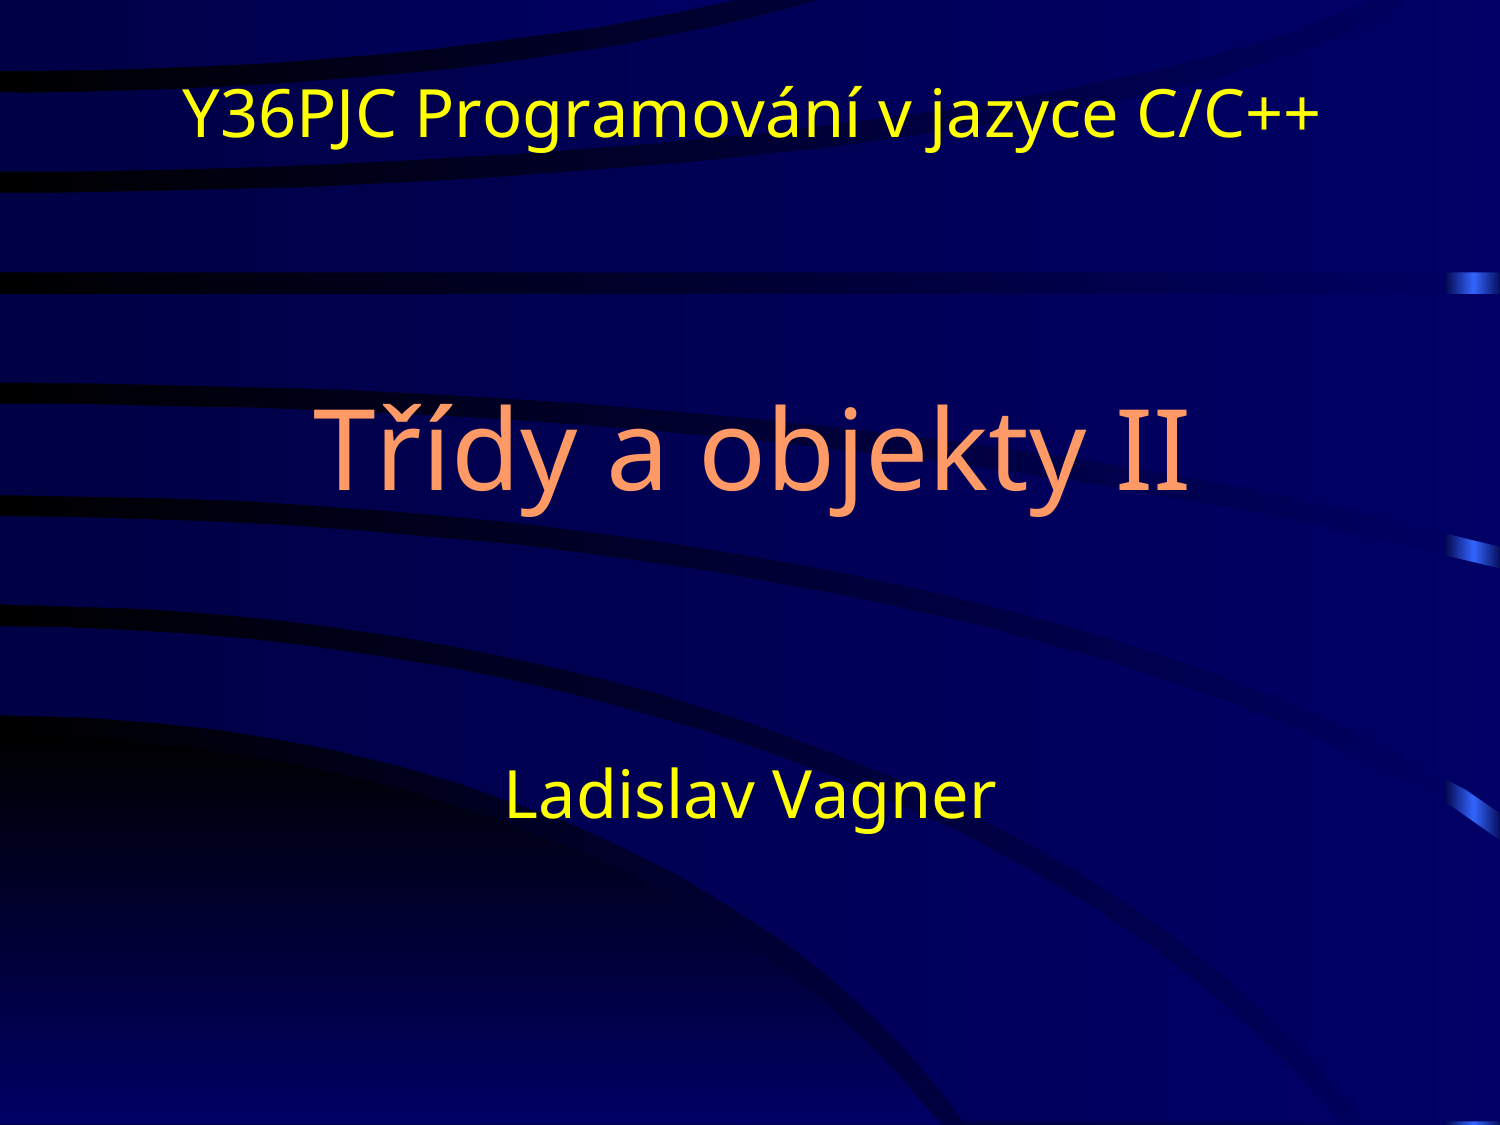

Y36PJC Programování v jazyce C/C++
Třídy a objekty II
Ladislav Vagner